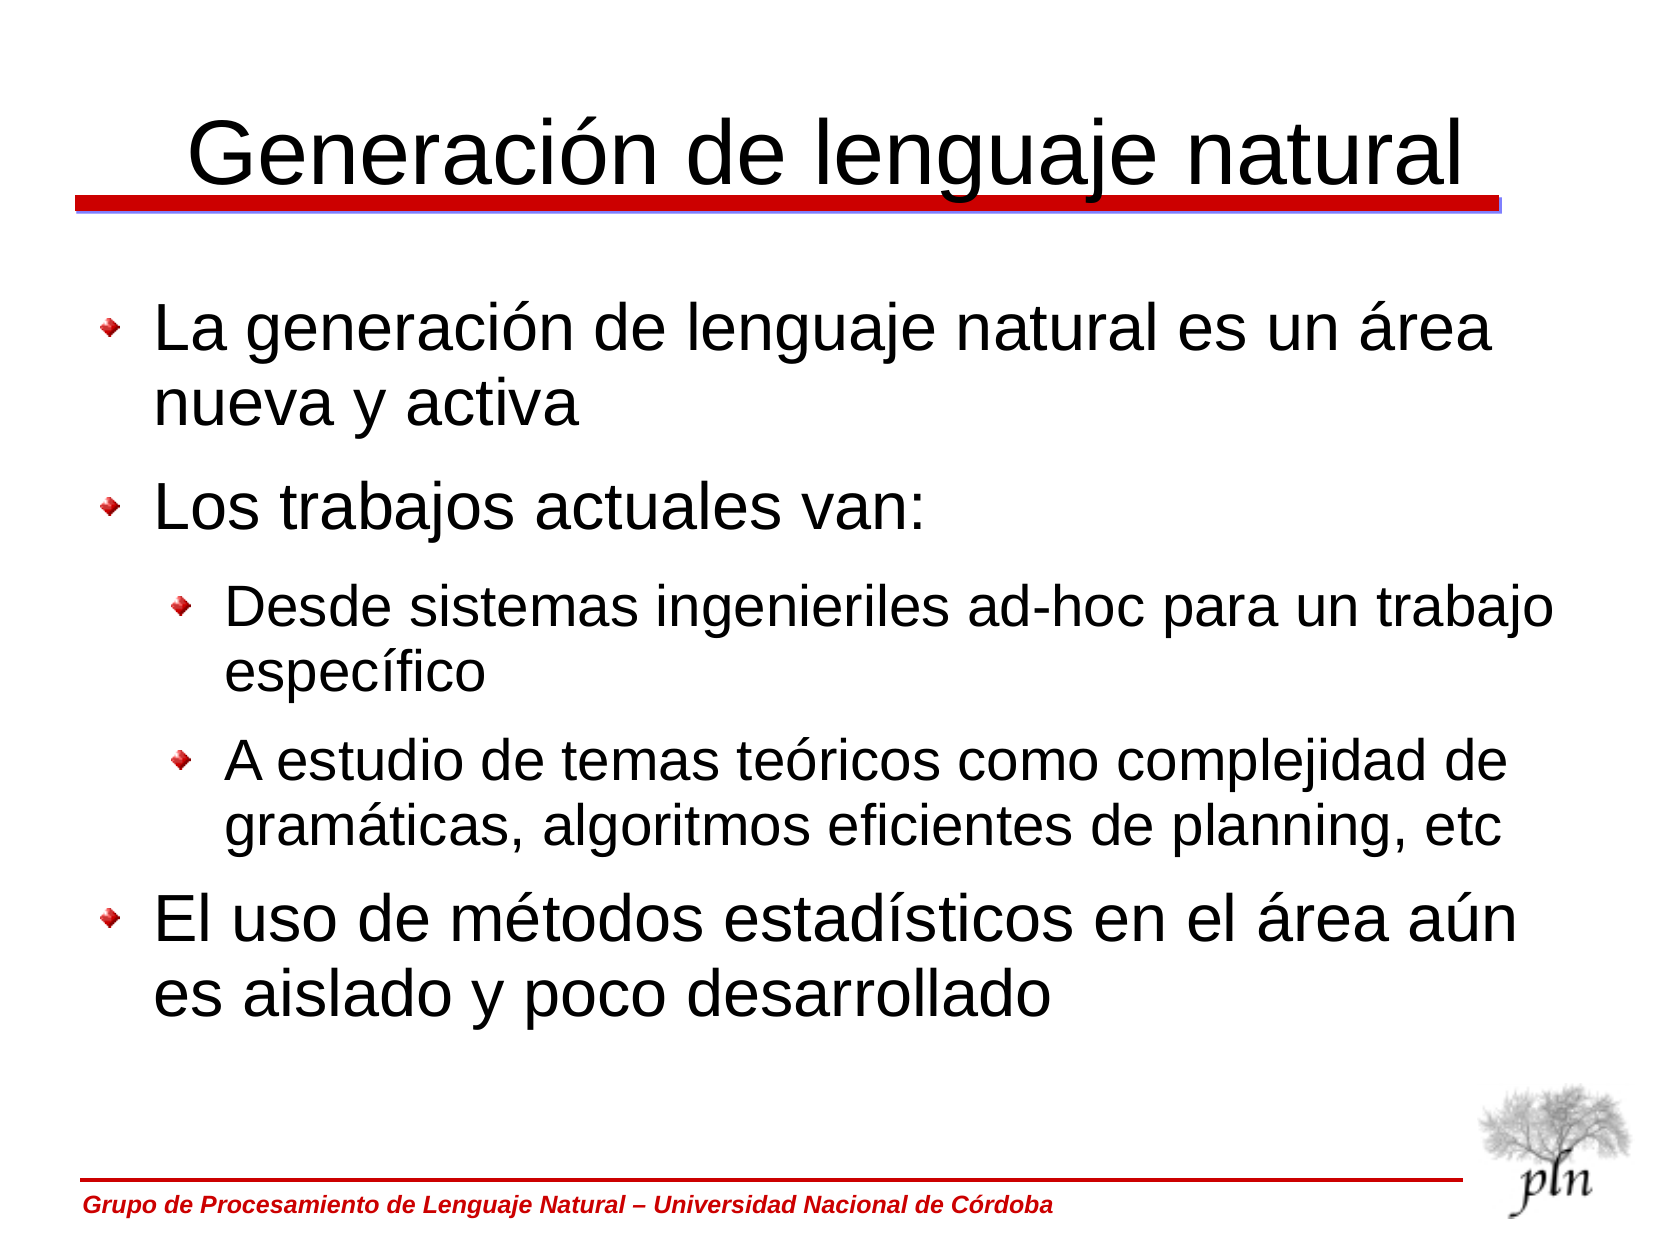

# Generación de lenguaje natural
La generación de lenguaje natural es un área nueva y activa
Los trabajos actuales van:
Desde sistemas ingenieriles ad-hoc para un trabajo específico
A estudio de temas teóricos como complejidad de gramáticas, algoritmos eficientes de planning, etc
El uso de métodos estadísticos en el área aún es aislado y poco desarrollado